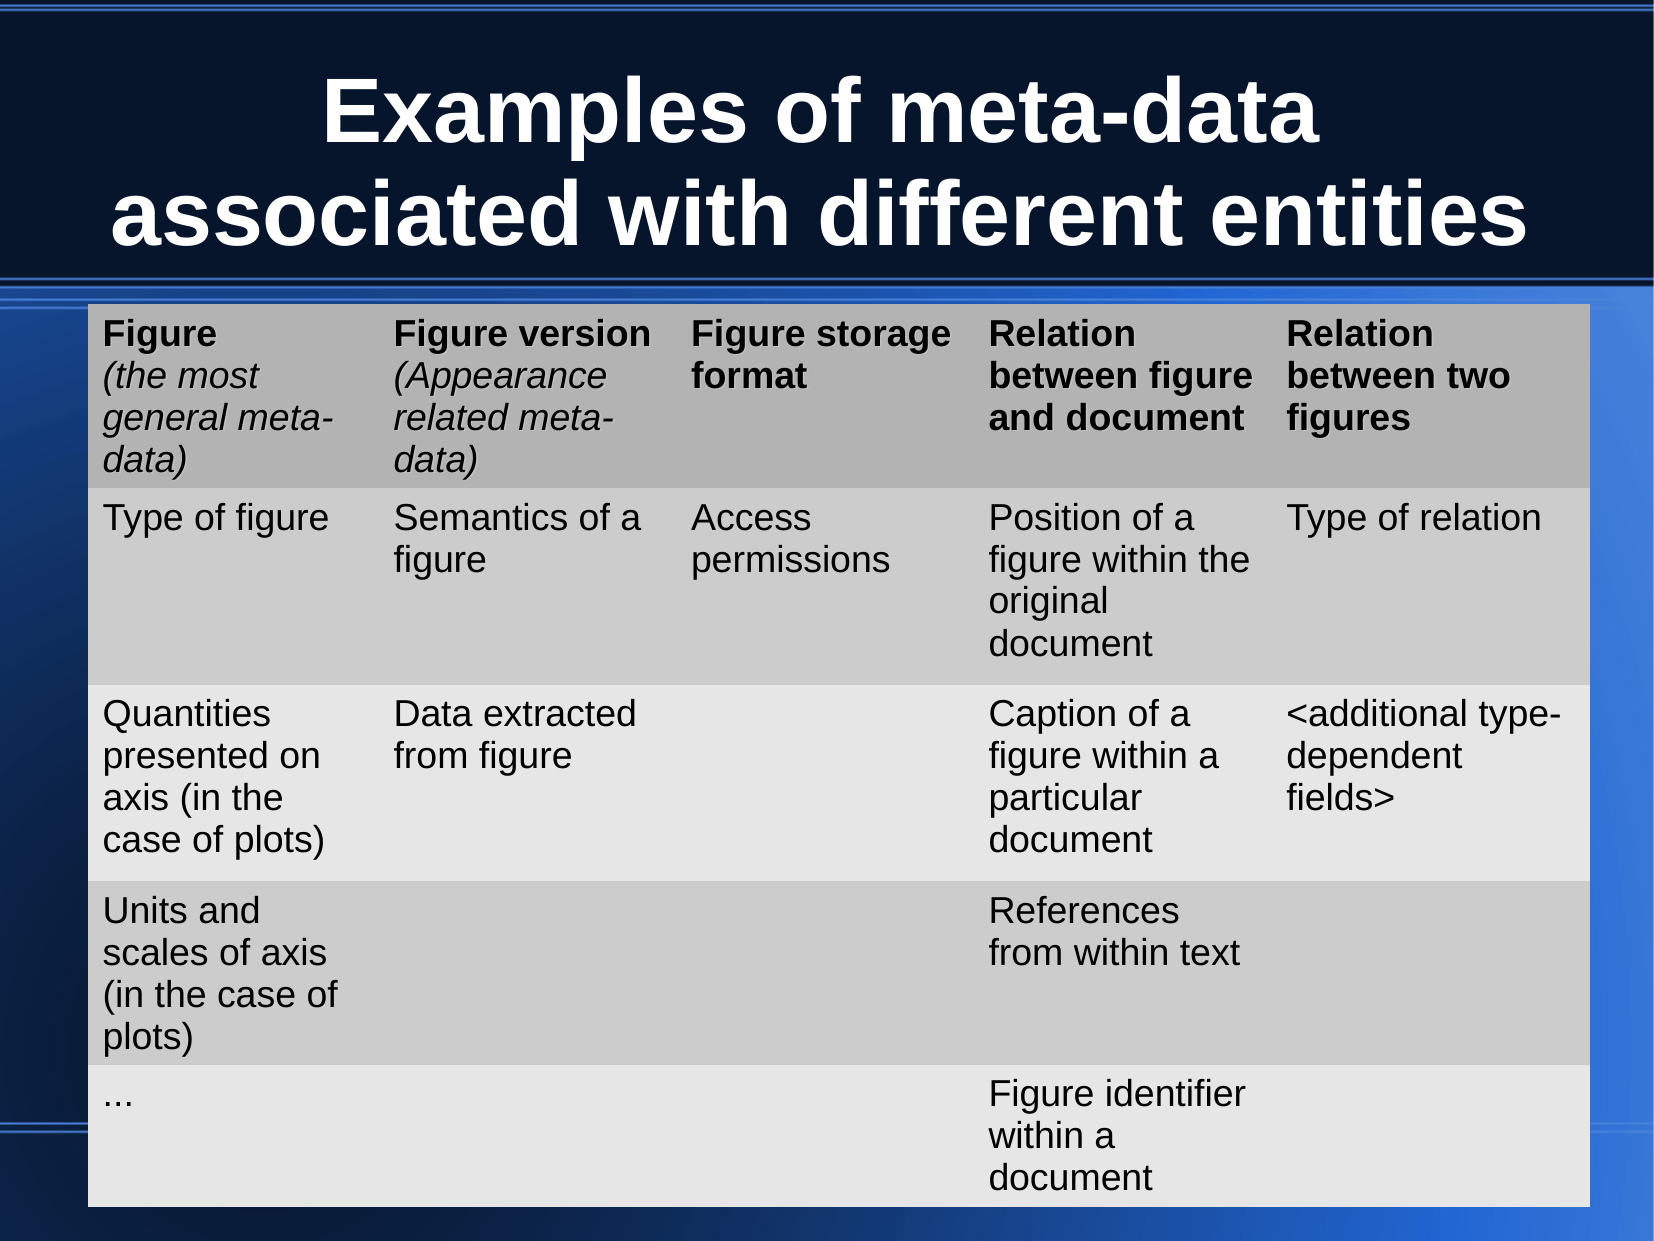

# Examples of meta-data associated with different entities
| Figure (the most general meta-data) | Figure version (Appearance related meta-data) | Figure storage format | Relation between figure and document | Relation between two figures |
| --- | --- | --- | --- | --- |
| Type of figure | Semantics of a figure | Access permissions | Position of a figure within the original document | Type of relation |
| Quantities presented on axis (in the case of plots) | Data extracted from figure | | Caption of a figure within a particular document | <additional type-dependent fields> |
| Units and scales of axis (in the case of plots) | | | References from within text | |
| ... | | | Figure identifier within a document | |
New data model and its explanation (10 min)